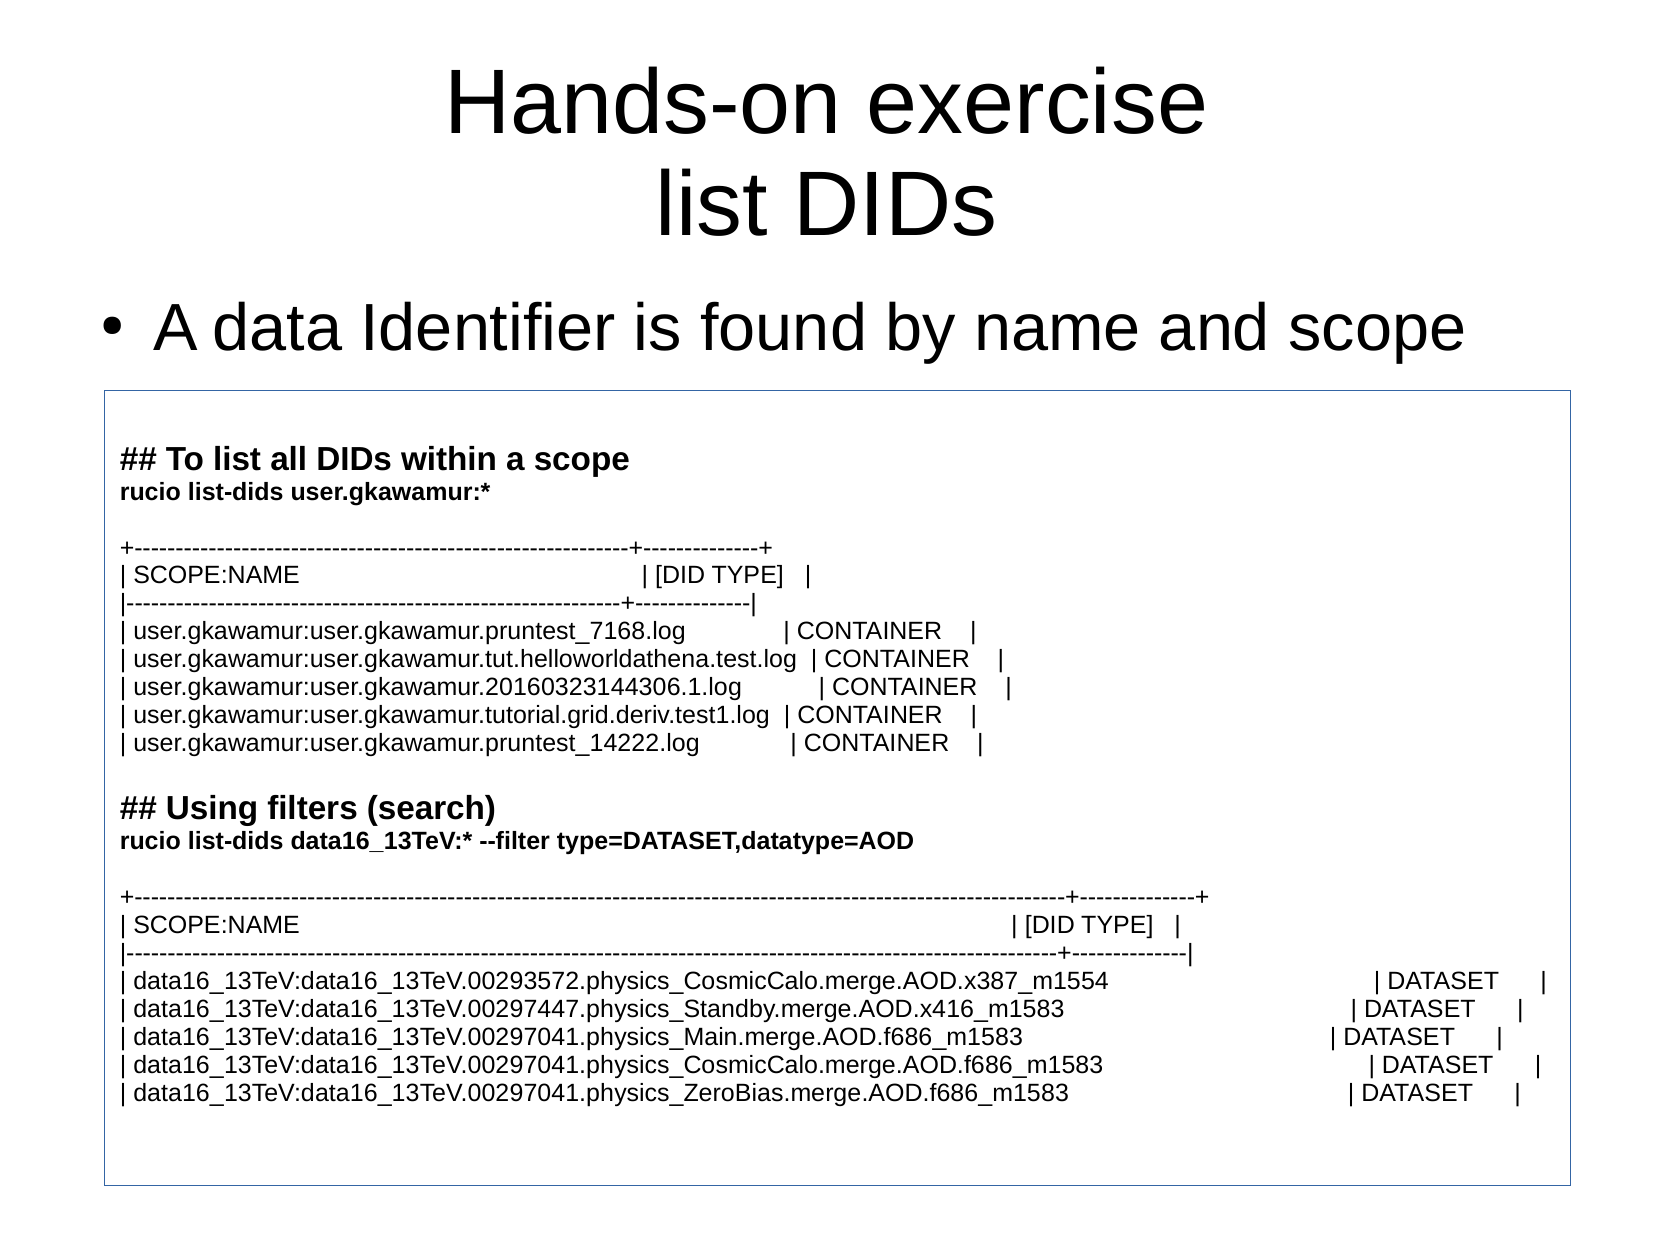

# Hands-on exercise list DIDs
A data Identifier is found by name and scope
## To list all DIDs within a scope
rucio list-dids user.gkawamur:*
+------------------------------------------------------------+--------------+
| SCOPE:NAME | [DID TYPE] |
|------------------------------------------------------------+--------------|
| user.gkawamur:user.gkawamur.pruntest_7168.log | CONTAINER |
| user.gkawamur:user.gkawamur.tut.helloworldathena.test.log | CONTAINER |
| user.gkawamur:user.gkawamur.20160323144306.1.log | CONTAINER |
| user.gkawamur:user.gkawamur.tutorial.grid.deriv.test1.log | CONTAINER |
| user.gkawamur:user.gkawamur.pruntest_14222.log | CONTAINER |
## Using filters (search)
rucio list-dids data16_13TeV:* --filter type=DATASET,datatype=AOD
+-----------------------------------------------------------------------------------------------------------------+--------------+
| SCOPE:NAME | [DID TYPE] |
|-----------------------------------------------------------------------------------------------------------------+--------------|
| data16_13TeV:data16_13TeV.00293572.physics_CosmicCalo.merge.AOD.x387_m1554 | DATASET |
| data16_13TeV:data16_13TeV.00297447.physics_Standby.merge.AOD.x416_m1583 | DATASET |
| data16_13TeV:data16_13TeV.00297041.physics_Main.merge.AOD.f686_m1583 | DATASET |
| data16_13TeV:data16_13TeV.00297041.physics_CosmicCalo.merge.AOD.f686_m1583 | DATASET |
| data16_13TeV:data16_13TeV.00297041.physics_ZeroBias.merge.AOD.f686_m1583 | DATASET |
64